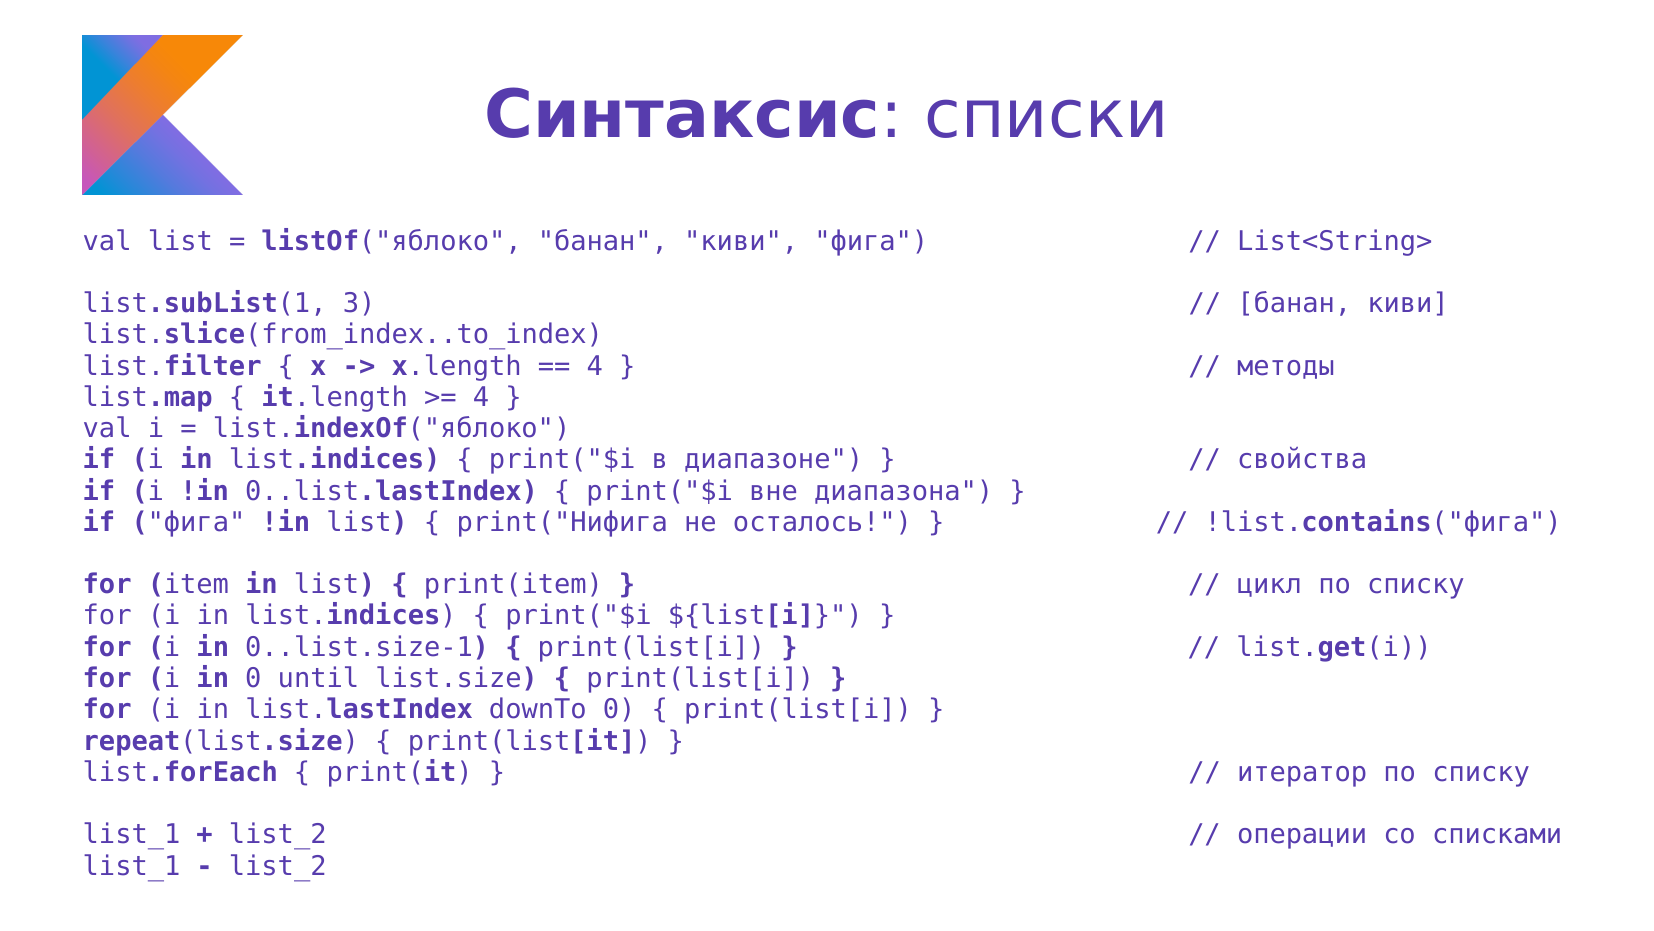

# Синтаксис: списки
val list = listOf("яблоко", "банан", "киви", "фига") // List<String>
list.subList(1, 3) // [банан, киви]
list.slice(from_index..to_index)
list.filter { x -> x.length == 4 } // методы
list.map { it.length >= 4 }
val i = list.indexOf("яблоко")
if (i in list.indices) { print("$i в диапазоне") } // свойства
if (i !in 0..list.lastIndex) { print("$i вне диапазона") }
if ("фига" !in list) { print("Нифига не осталось!") } // !list.contains("фига")
for (item in list) { print(item) } // цикл по списку
for (i in list.indices) { print("$i ${list[i]}") }
for (i in 0..list.size-1) { print(list[i]) } // list.get(i))
for (i in 0 until list.size) { print(list[i]) }
for (i in list.lastIndex downTo 0) { print(list[i]) }
repeat(list.size) { print(list[it]) }
list.forEach { print(it) } // итератор по списку
list_1 + list_2 // операции со списками
list_1 - list_2